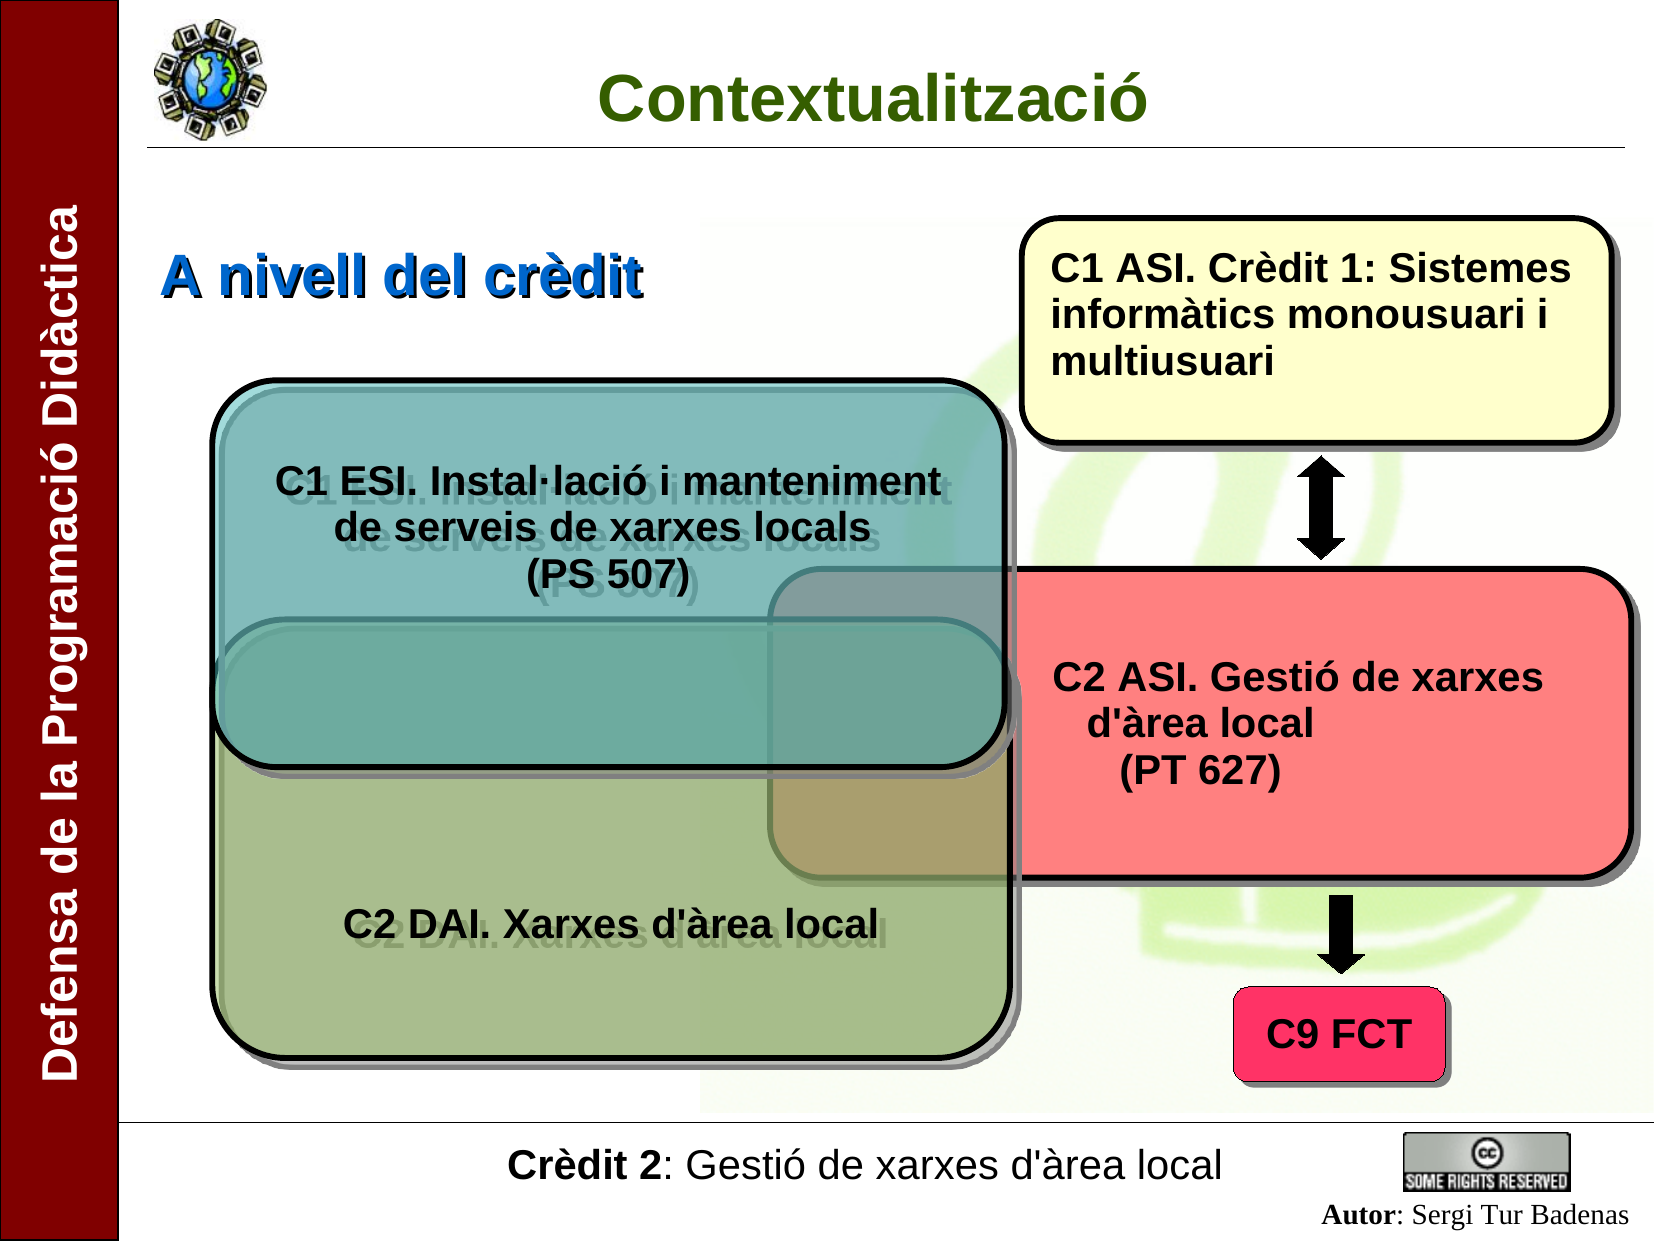

# Contextualització
C1 ASI. Crèdit 1: Sistemes informàtics monousuari i multiusuari
A nivell del crèdit
C1 ESI. Instal·lació i manteniment de serveis de xarxes locals
(PS 507)
 C2 ASI. Gestió de xarxes d'àrea local
(PT 627)
C2 DAI. Xarxes d'àrea local
C9 FCT